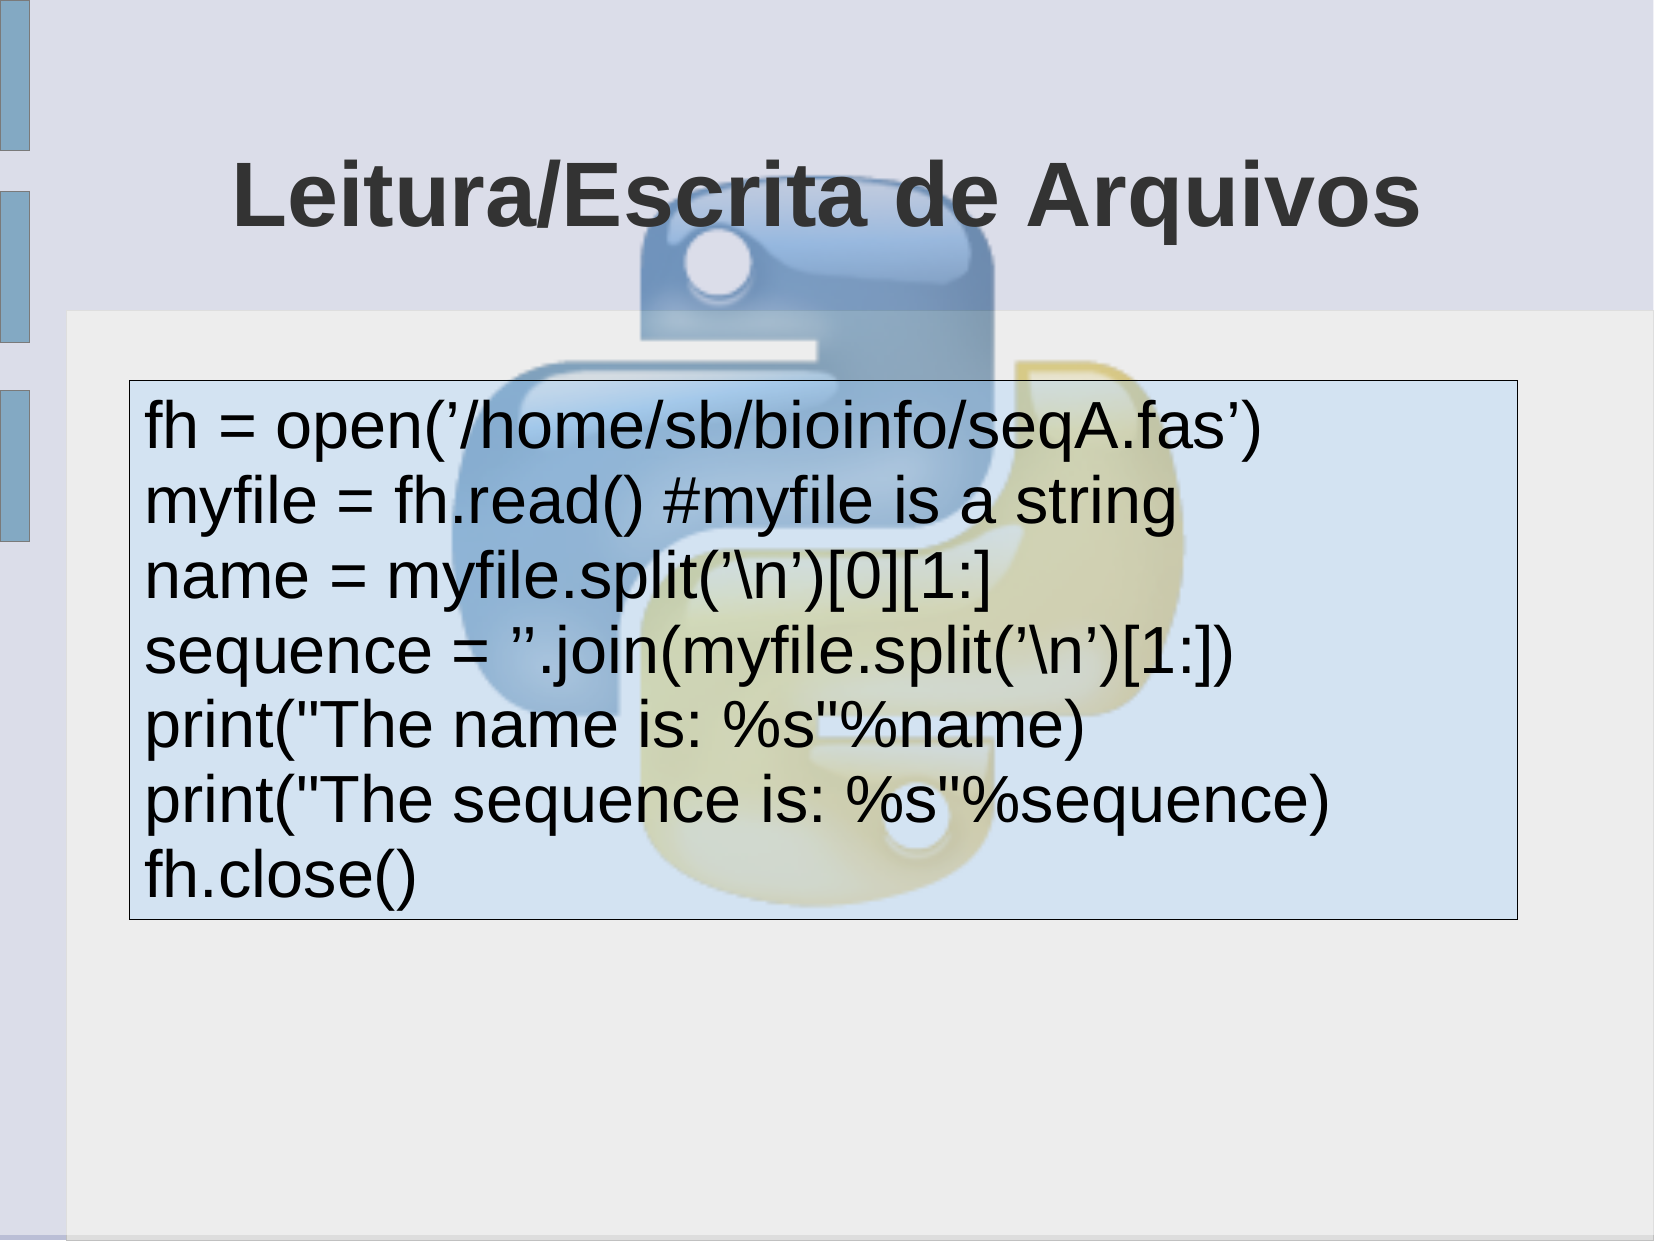

# Leitura/Escrita de Arquivos
fh = open(’/home/sb/bioinfo/seqA.fas’)
myfile = fh.read() #myfile is a string
name = myfile.split(’\n’)[0][1:]
sequence = ’’.join(myfile.split(’\n’)[1:])
print("The name is: %s"%name)
print("The sequence is: %s"%sequence)
fh.close()